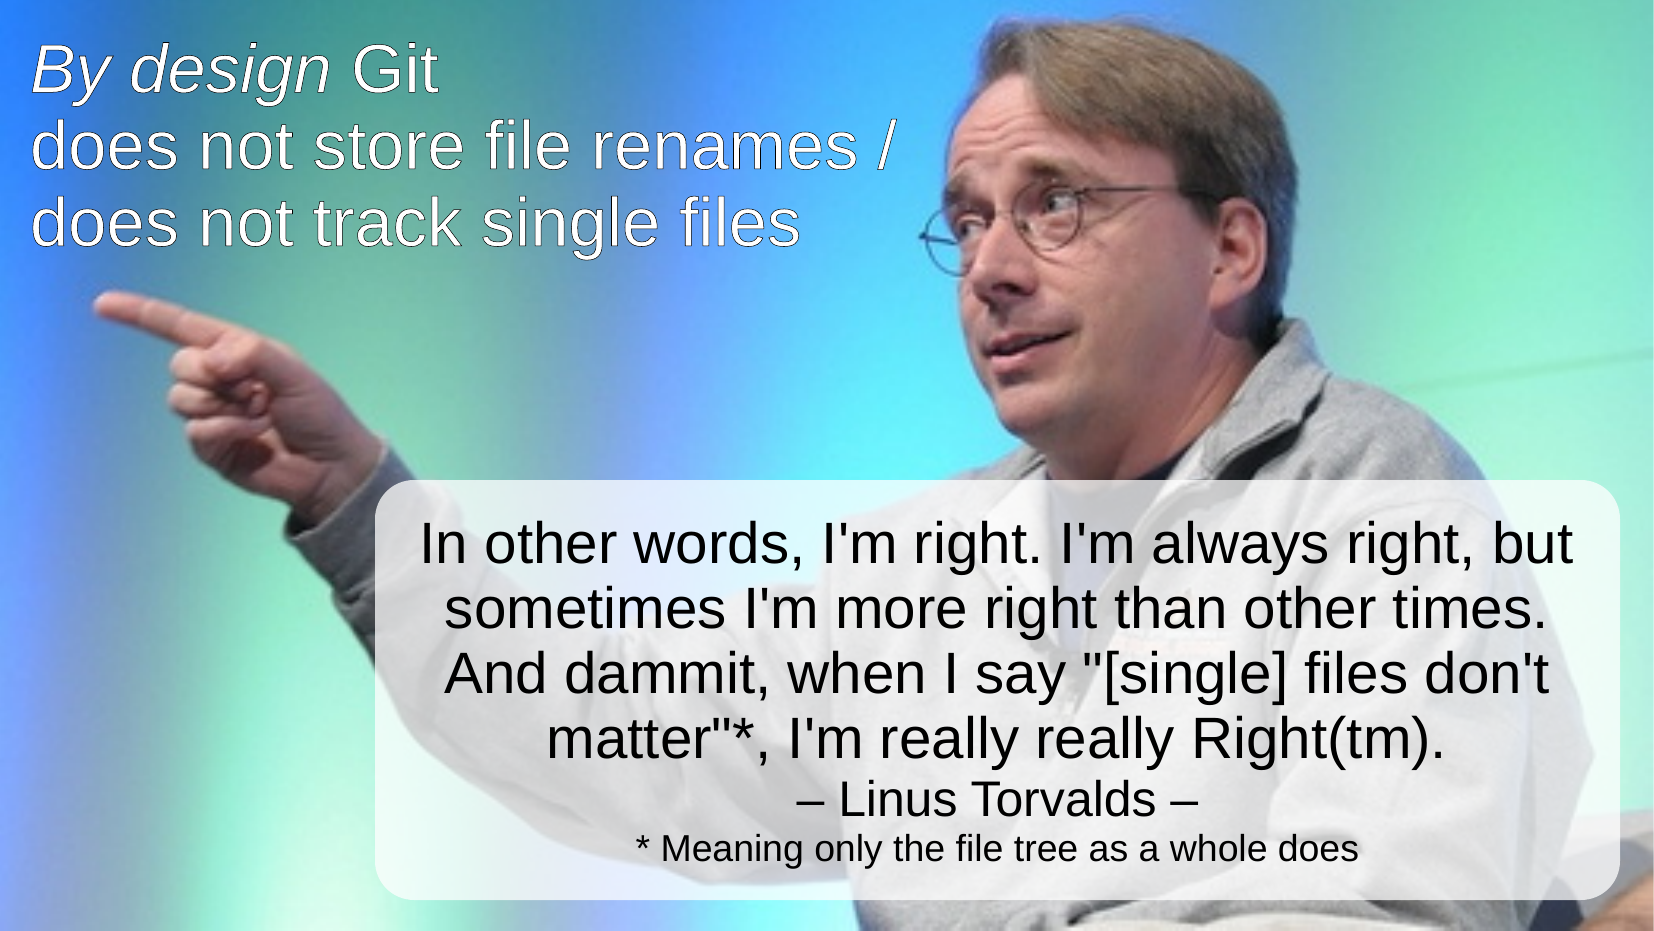

By design Git
does not store file renames / does not track single files
# In other words, I'm right. I'm always right, but sometimes I'm more right than other times. And dammit, when I say "[single] files don't matter"*, I'm really really Right(tm). – Linus Torvalds – * Meaning only the file tree as a whole does